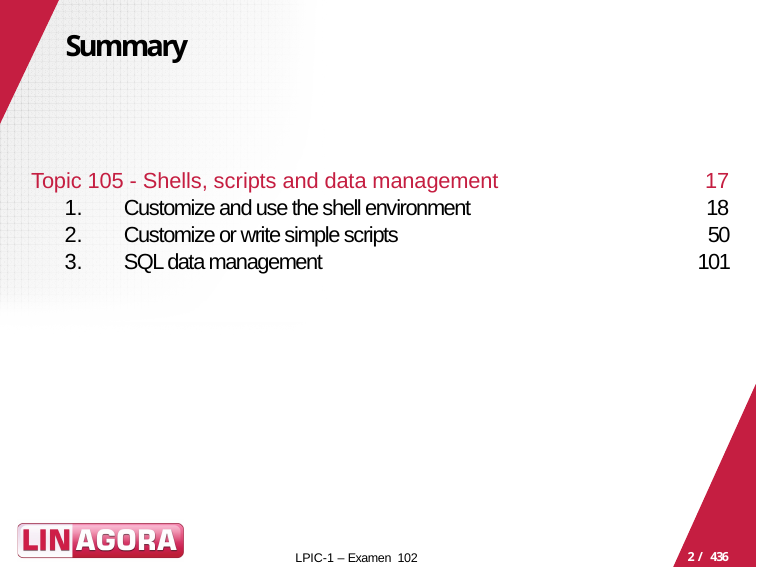

# Summary
Topic 105 - Shells, scripts and data management	17
Customize and use the shell environment			 18
Customize or write simple scripts 50
SQL data management 101
LPIC-1 – Examen 102